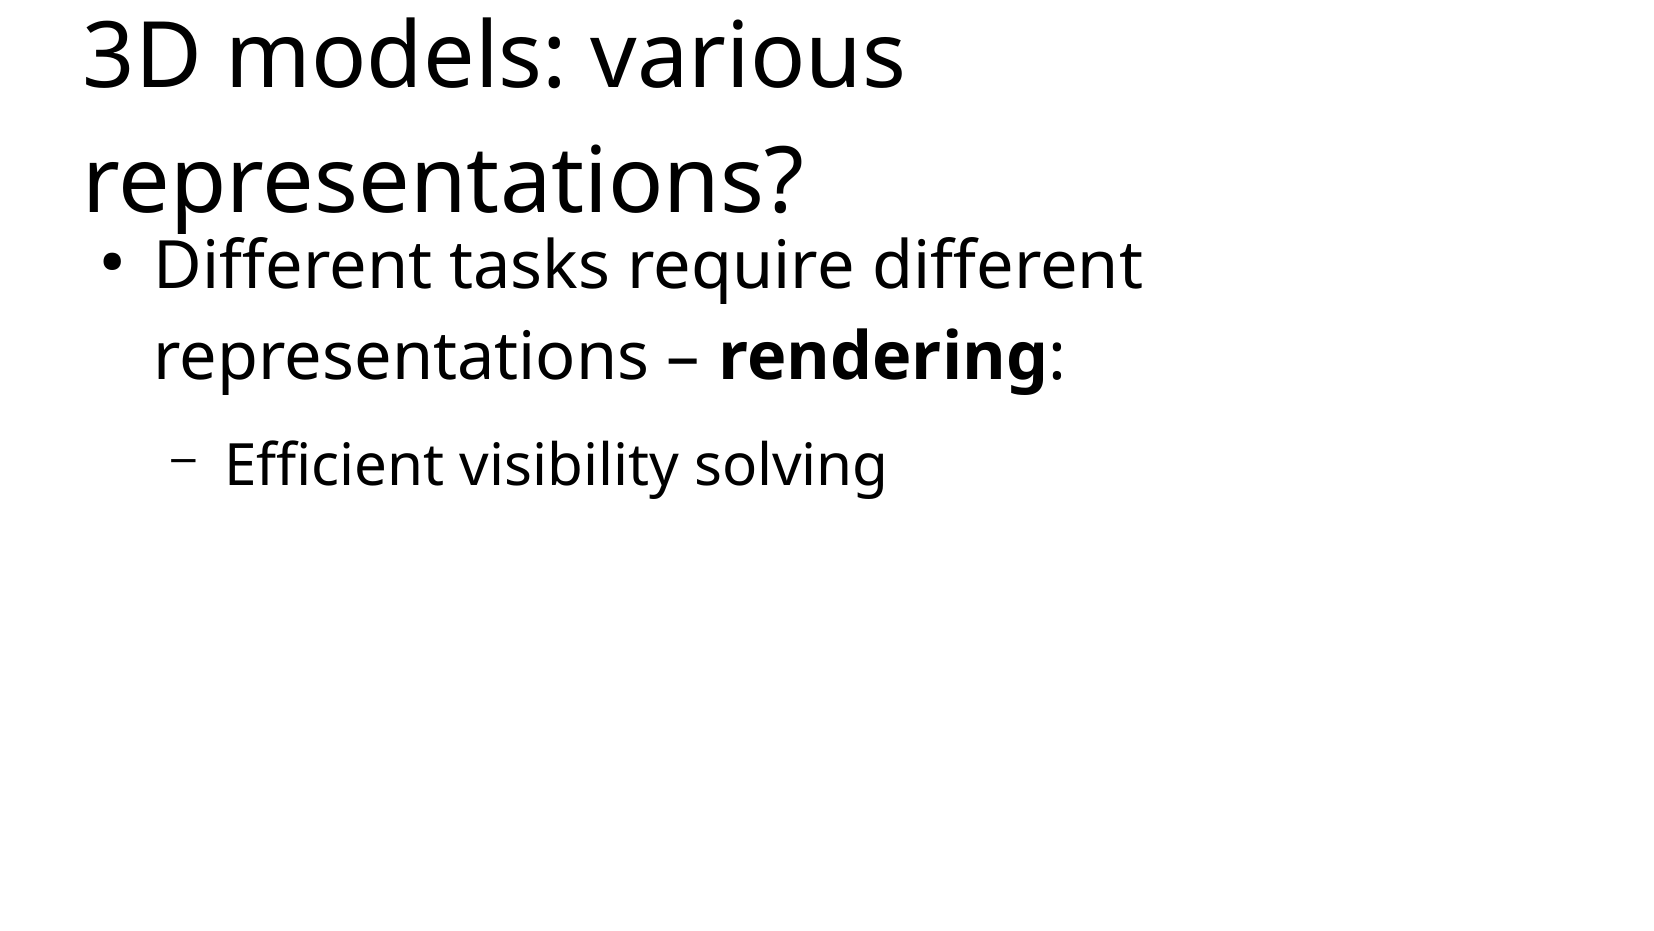

# 3D models: various representations?
Different tasks require different representations – rendering:
Efficient visibility solving